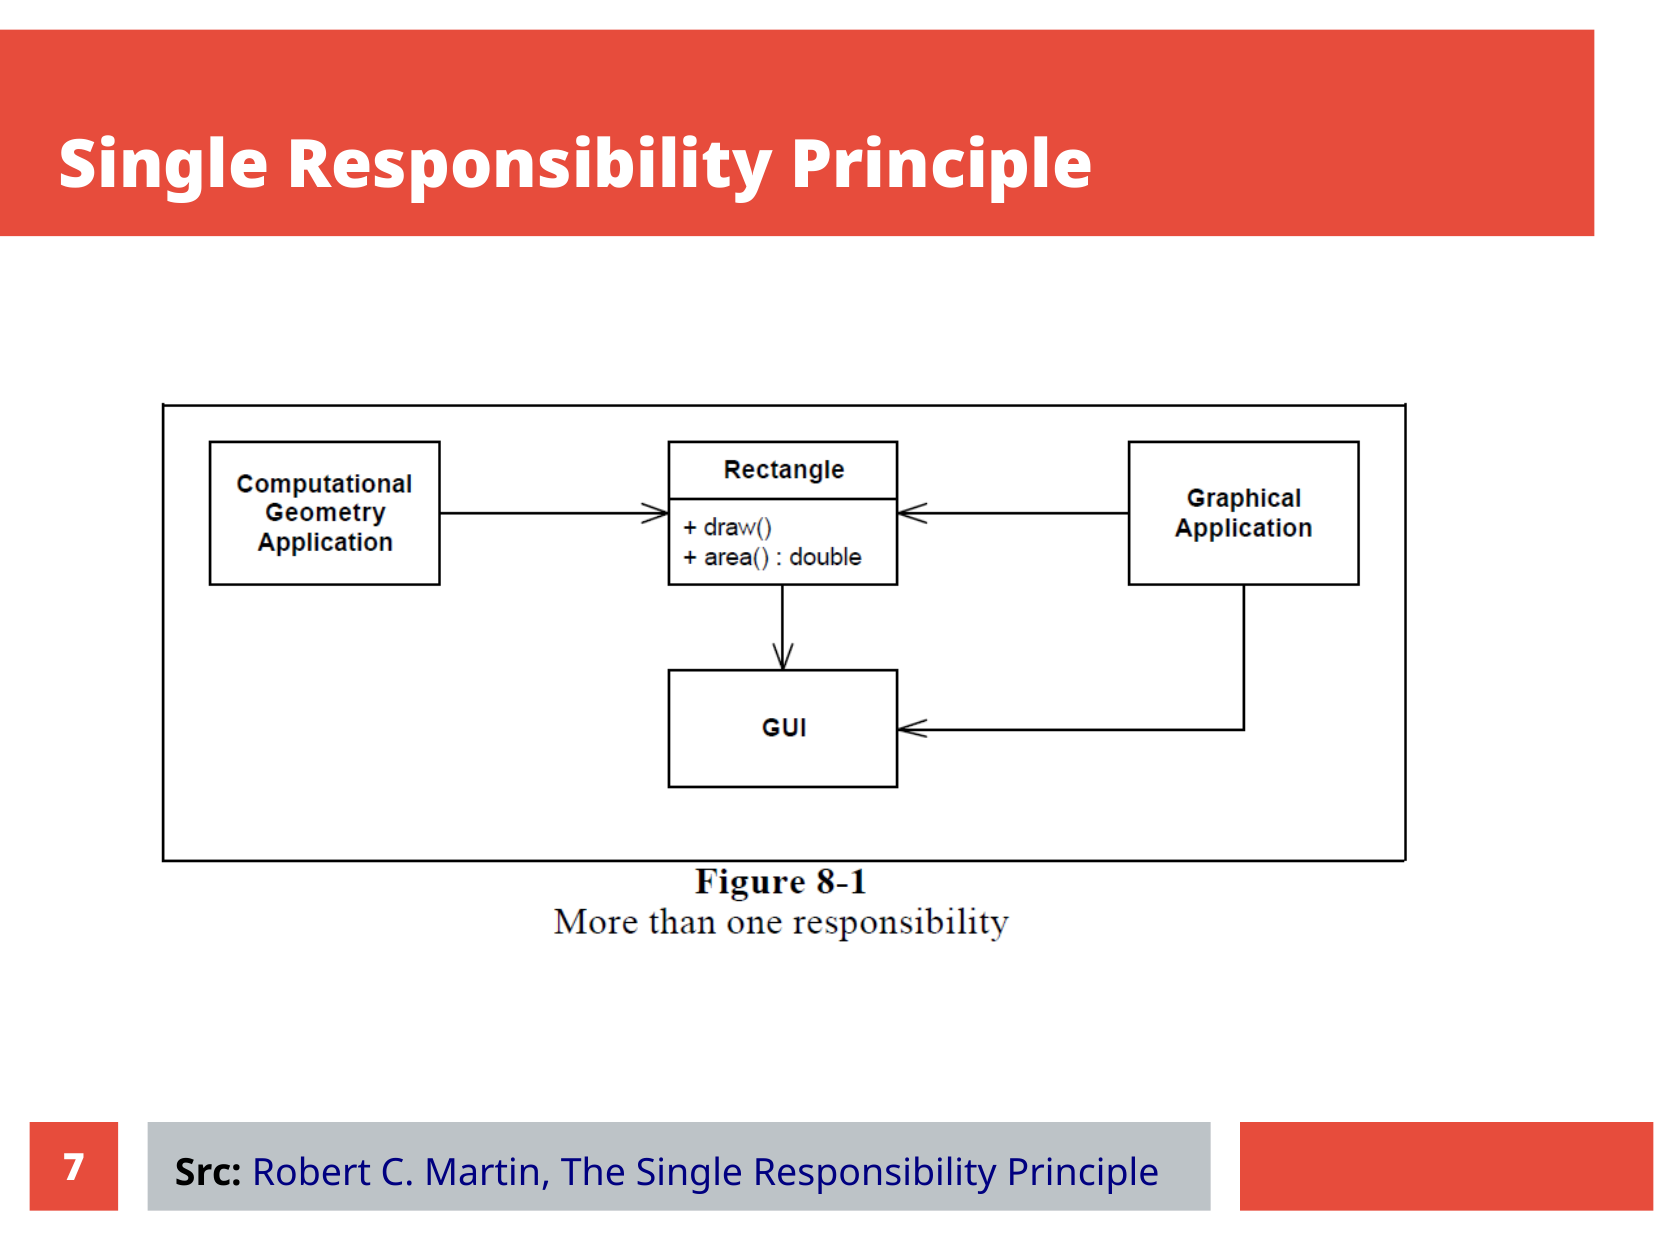

# Single Responsibility Principle
7
Src: Robert C. Martin, The Single Responsibility Principle